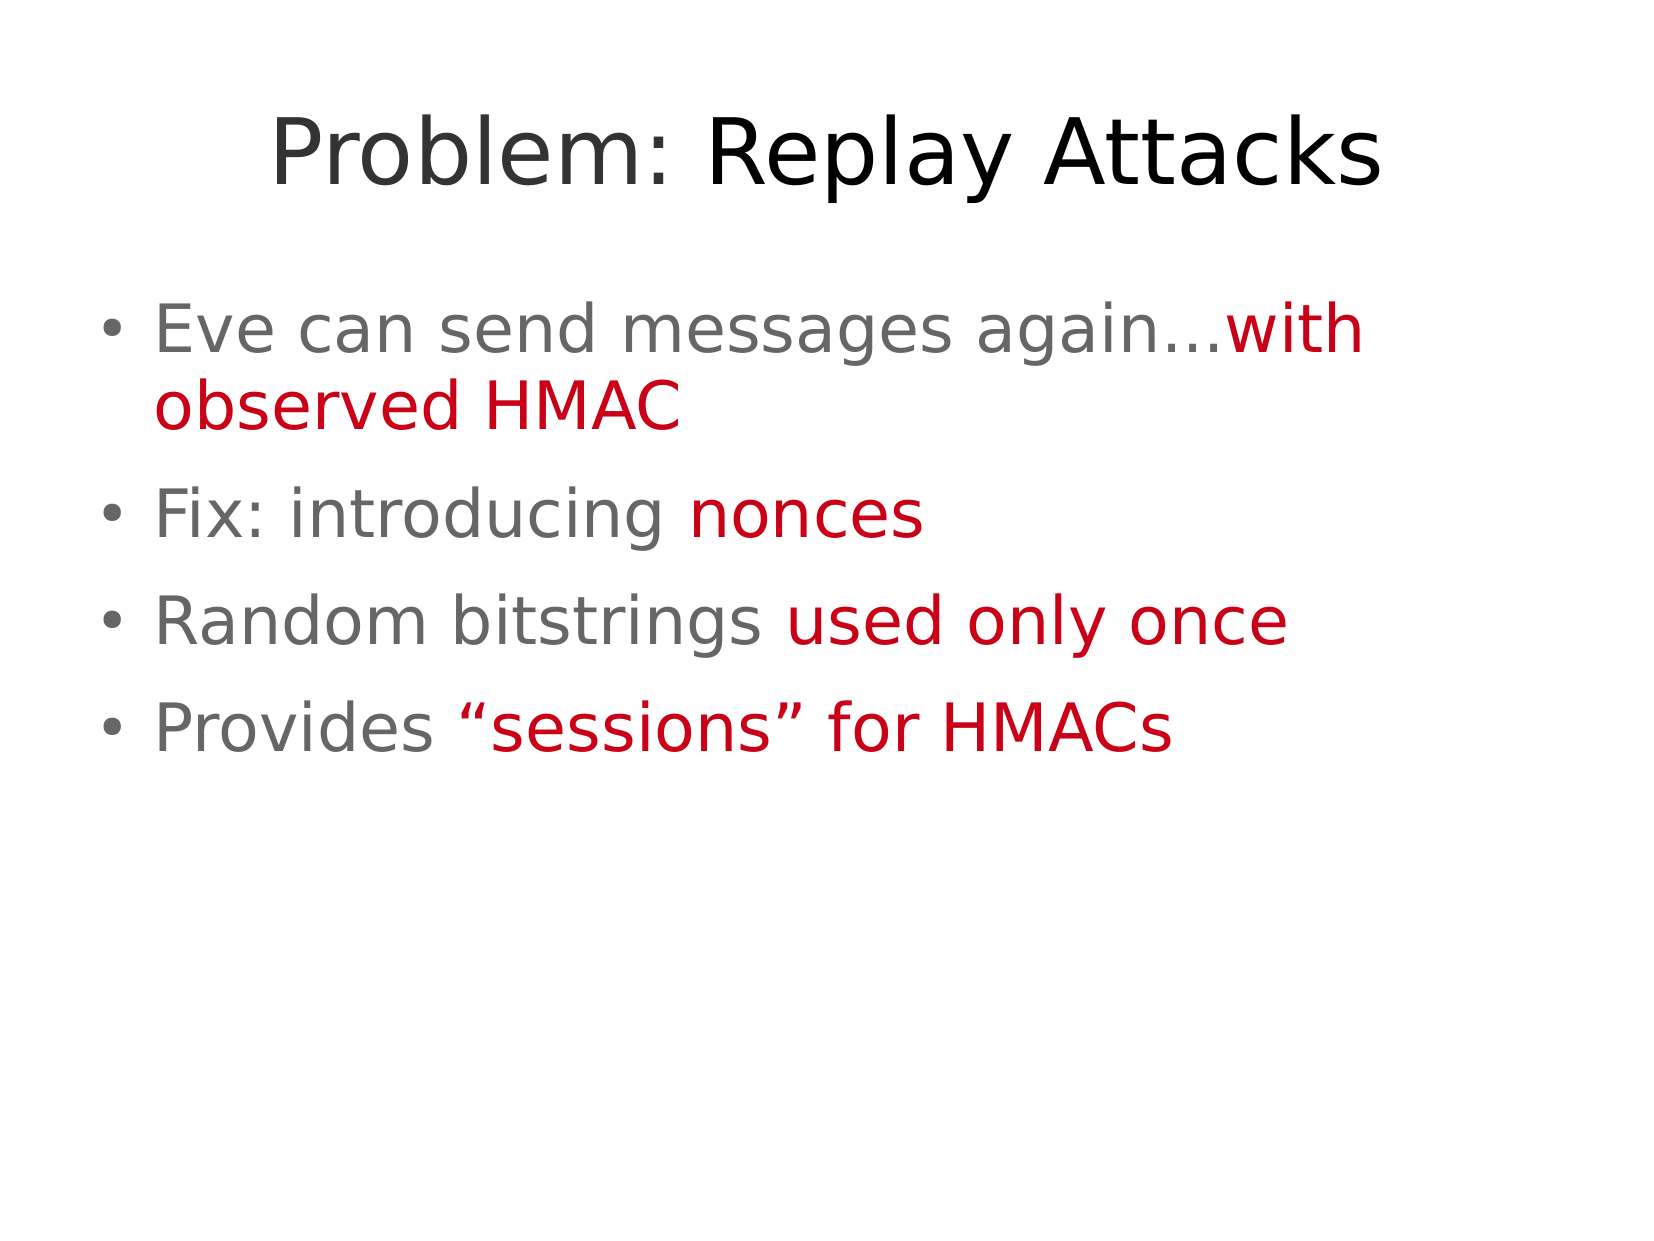

# Problem: Replay Attacks
Eve can send messages again...with observed HMAC
Fix: introducing nonces
Random bitstrings used only once
Provides “sessions” for HMACs